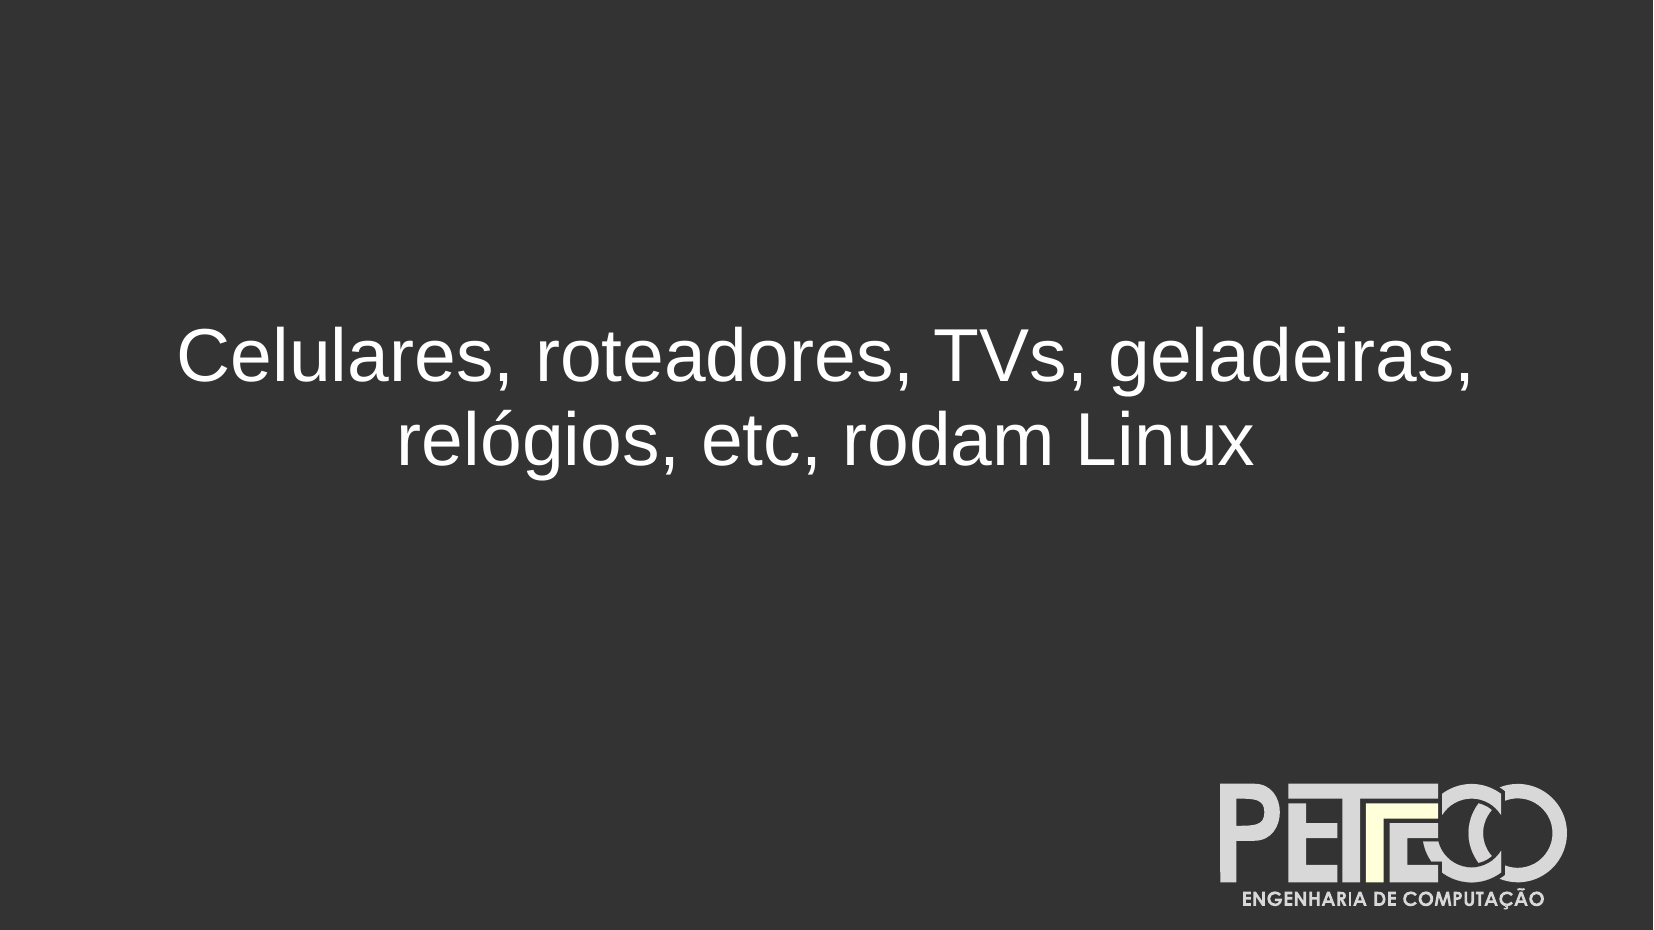

# Celulares, roteadores, TVs, geladeiras, relógios, etc, rodam Linux